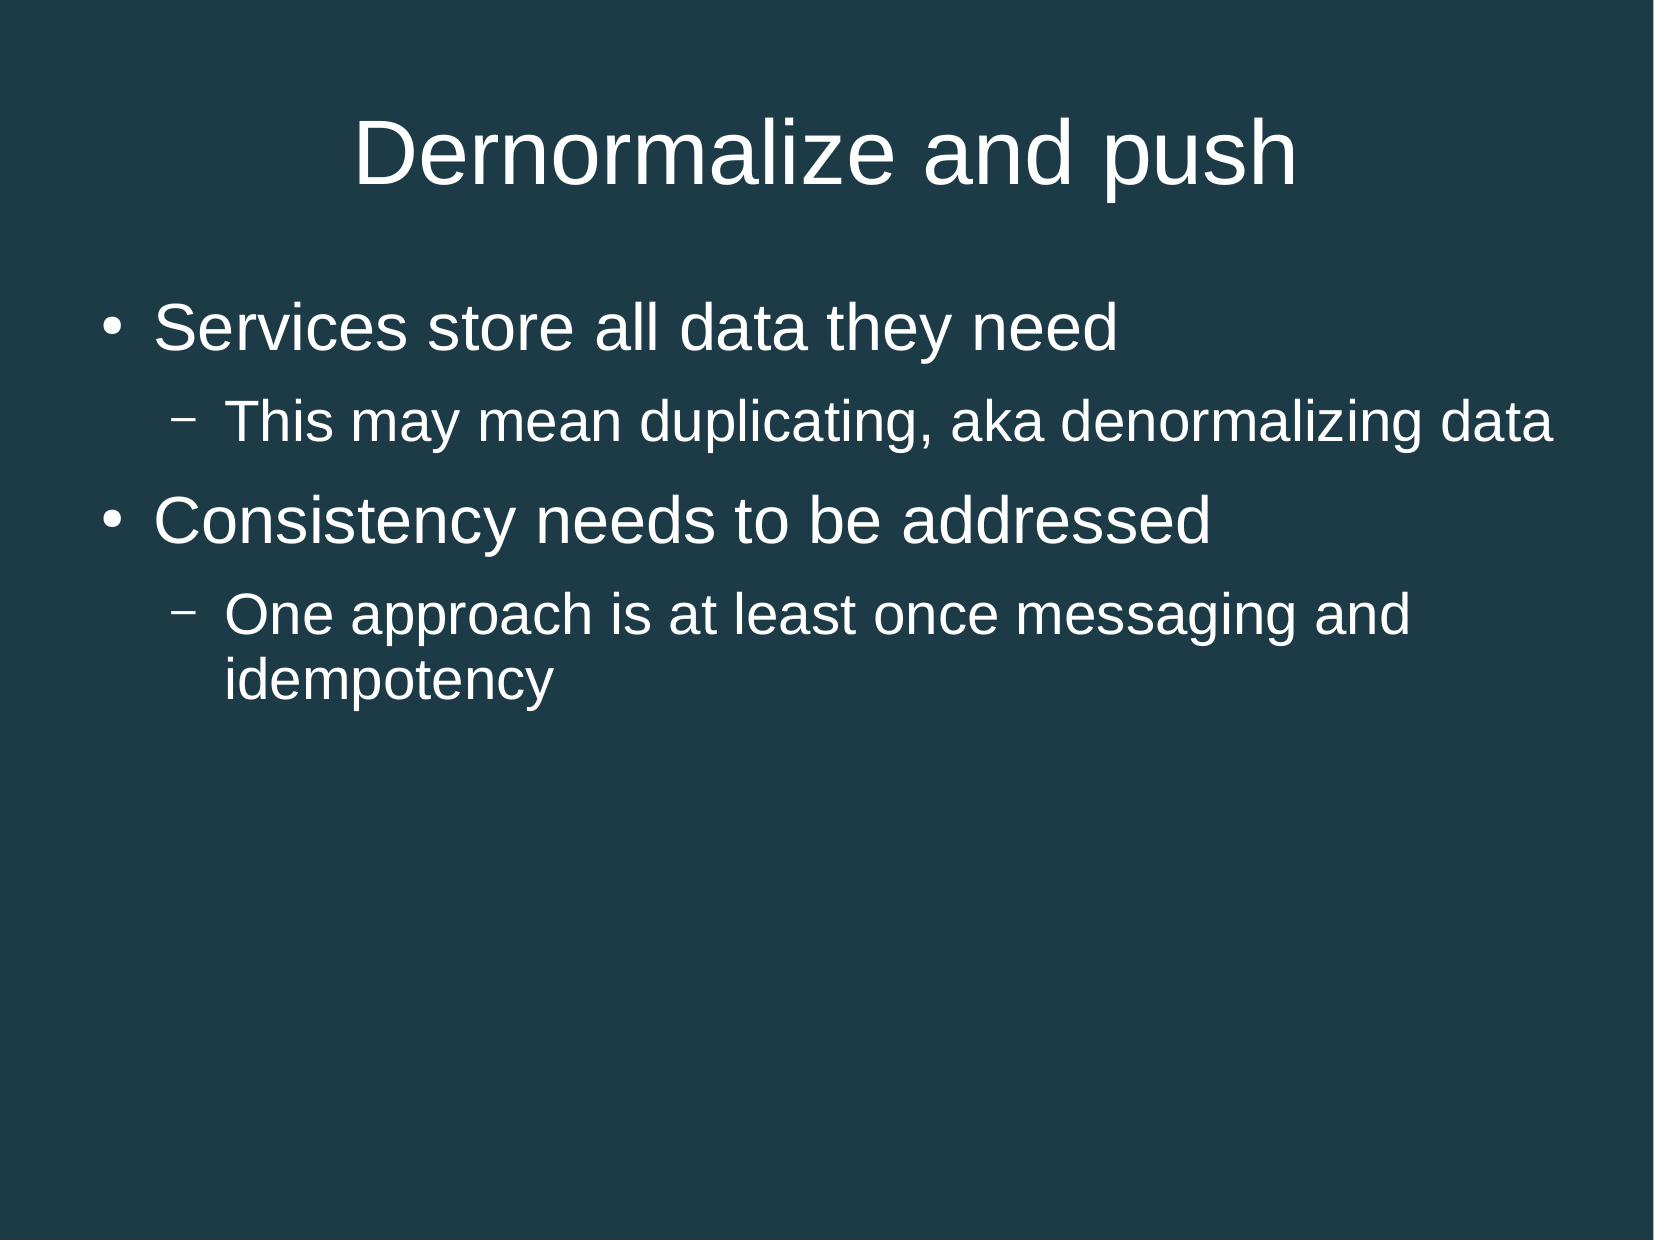

# Dernormalize and push
Services store all data they need
This may mean duplicating, aka denormalizing data
Consistency needs to be addressed
One approach is at least once messaging and idempotency